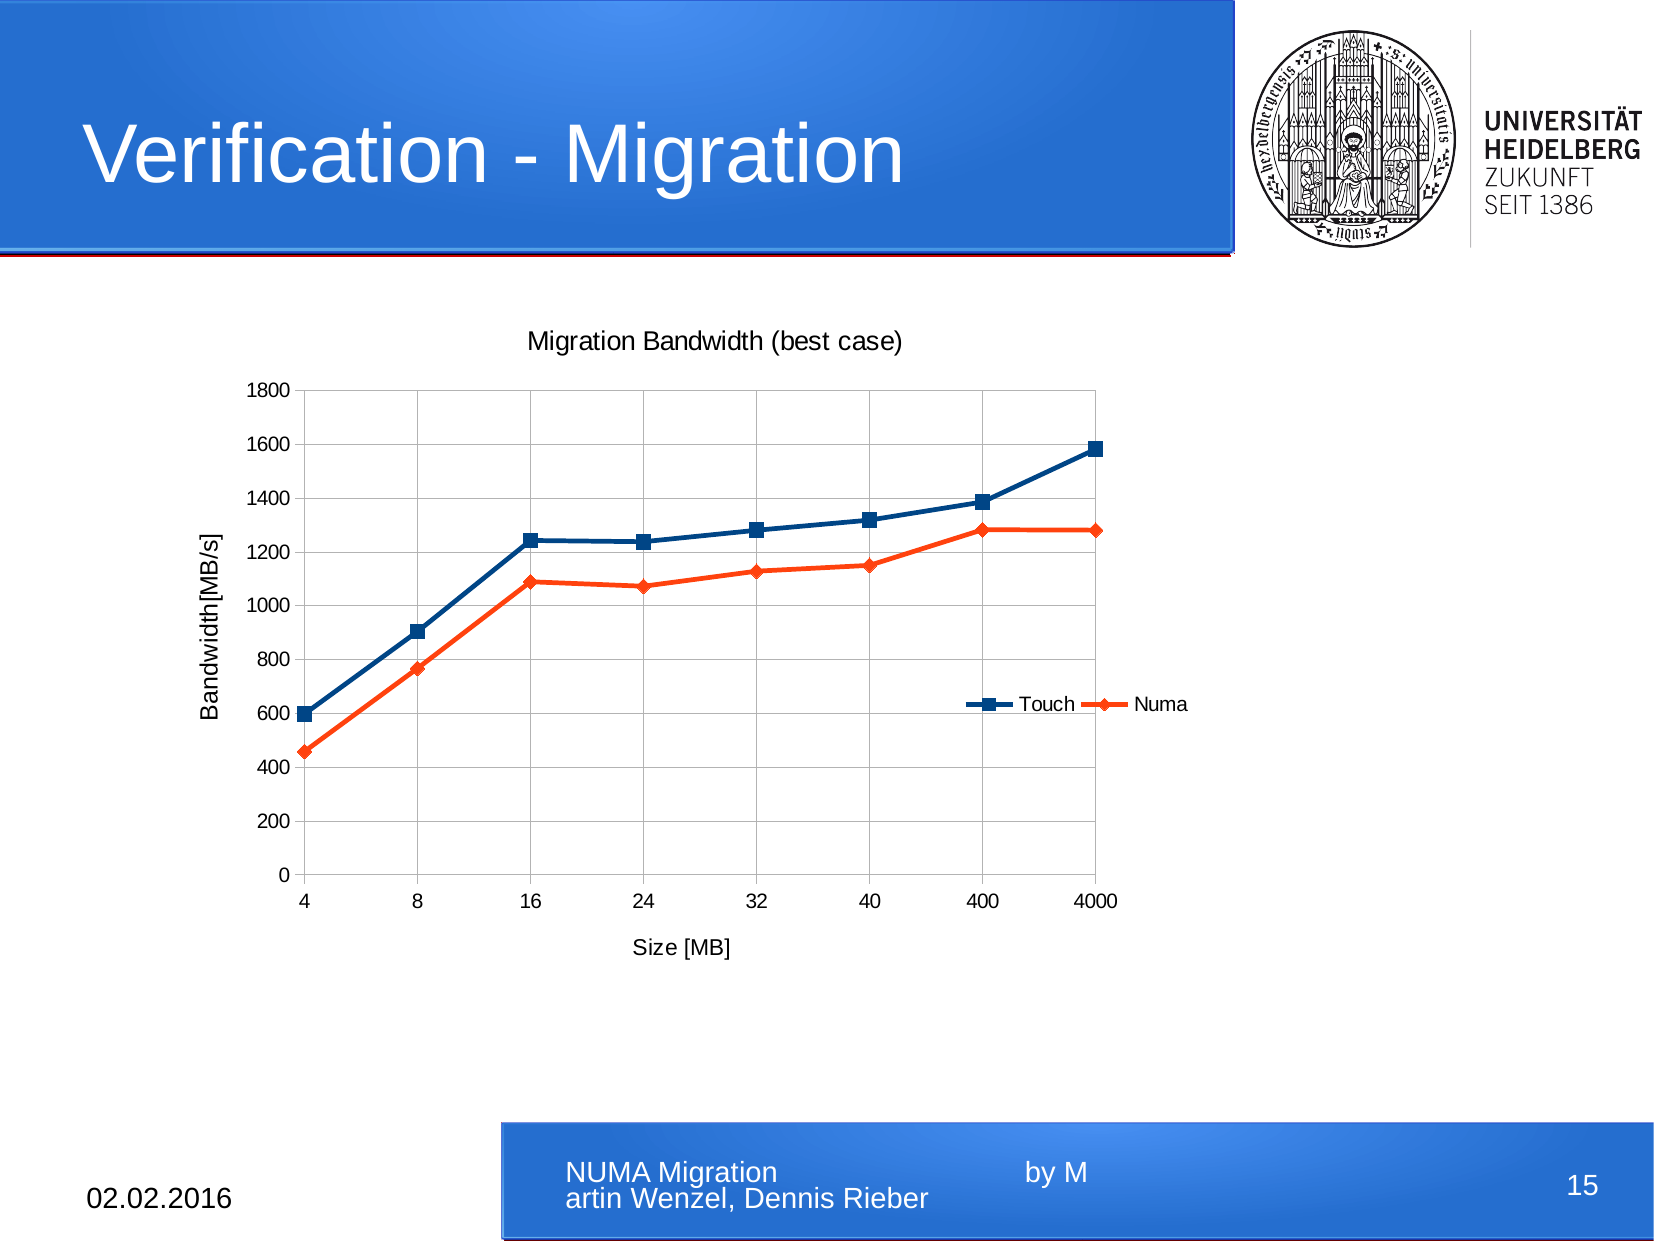

# Verification - Migration
### Chart: Migration Bandwidth (best case)
| Category | Touch | Numa |
|---|---|---|
| 4 | 598.220875 | 458.4325 |
| 8 | 904.683 | 767.4455 |
| 16 | 1243.07425 | 1089.737375 |
| 24 | 1238.565 | 1073.09225 |
| 32 | 1281.225 | 1128.89375 |
| 40 | 1318.91125 | 1150.73625 |
| 400 | 1386.28375 | 1283.17625 |
| 4000 | 1582.35625 | 1281.63125 |NUMA Migration by Martin Wenzel, Dennis Rieber
15
02.02.2016